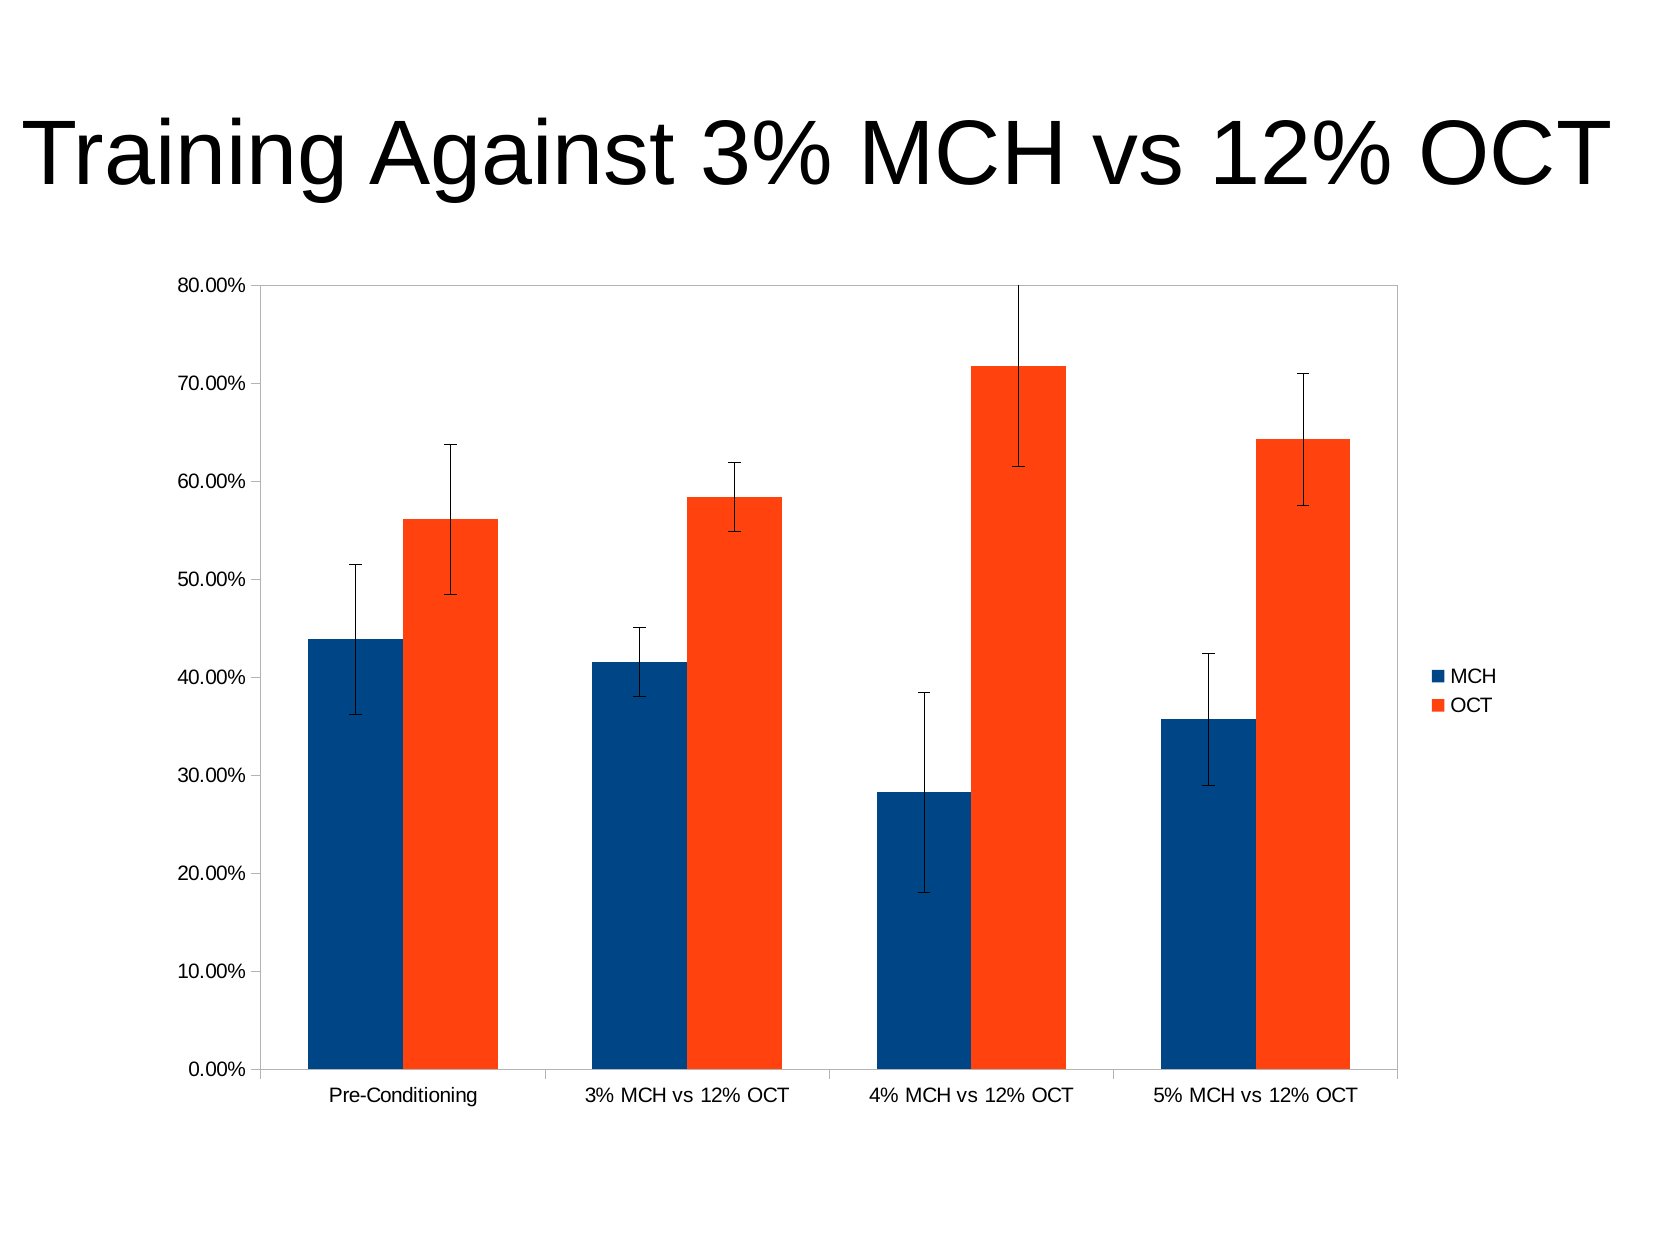

# Training Against 3% MCH vs 12% OCT
### Chart
| Category | MCH | OCT |
|---|---|---|
| Pre-Conditioning | 0.438775510204082 | 0.561224489795918 |
| 3% MCH vs 12% OCT | 0.415842094413523 | 0.584157905586477 |
| 4% MCH vs 12% OCT | 0.282661782661783 | 0.717338217338217 |
| 5% MCH vs 12% OCT | 0.357142857142857 | 0.642857142857143 |